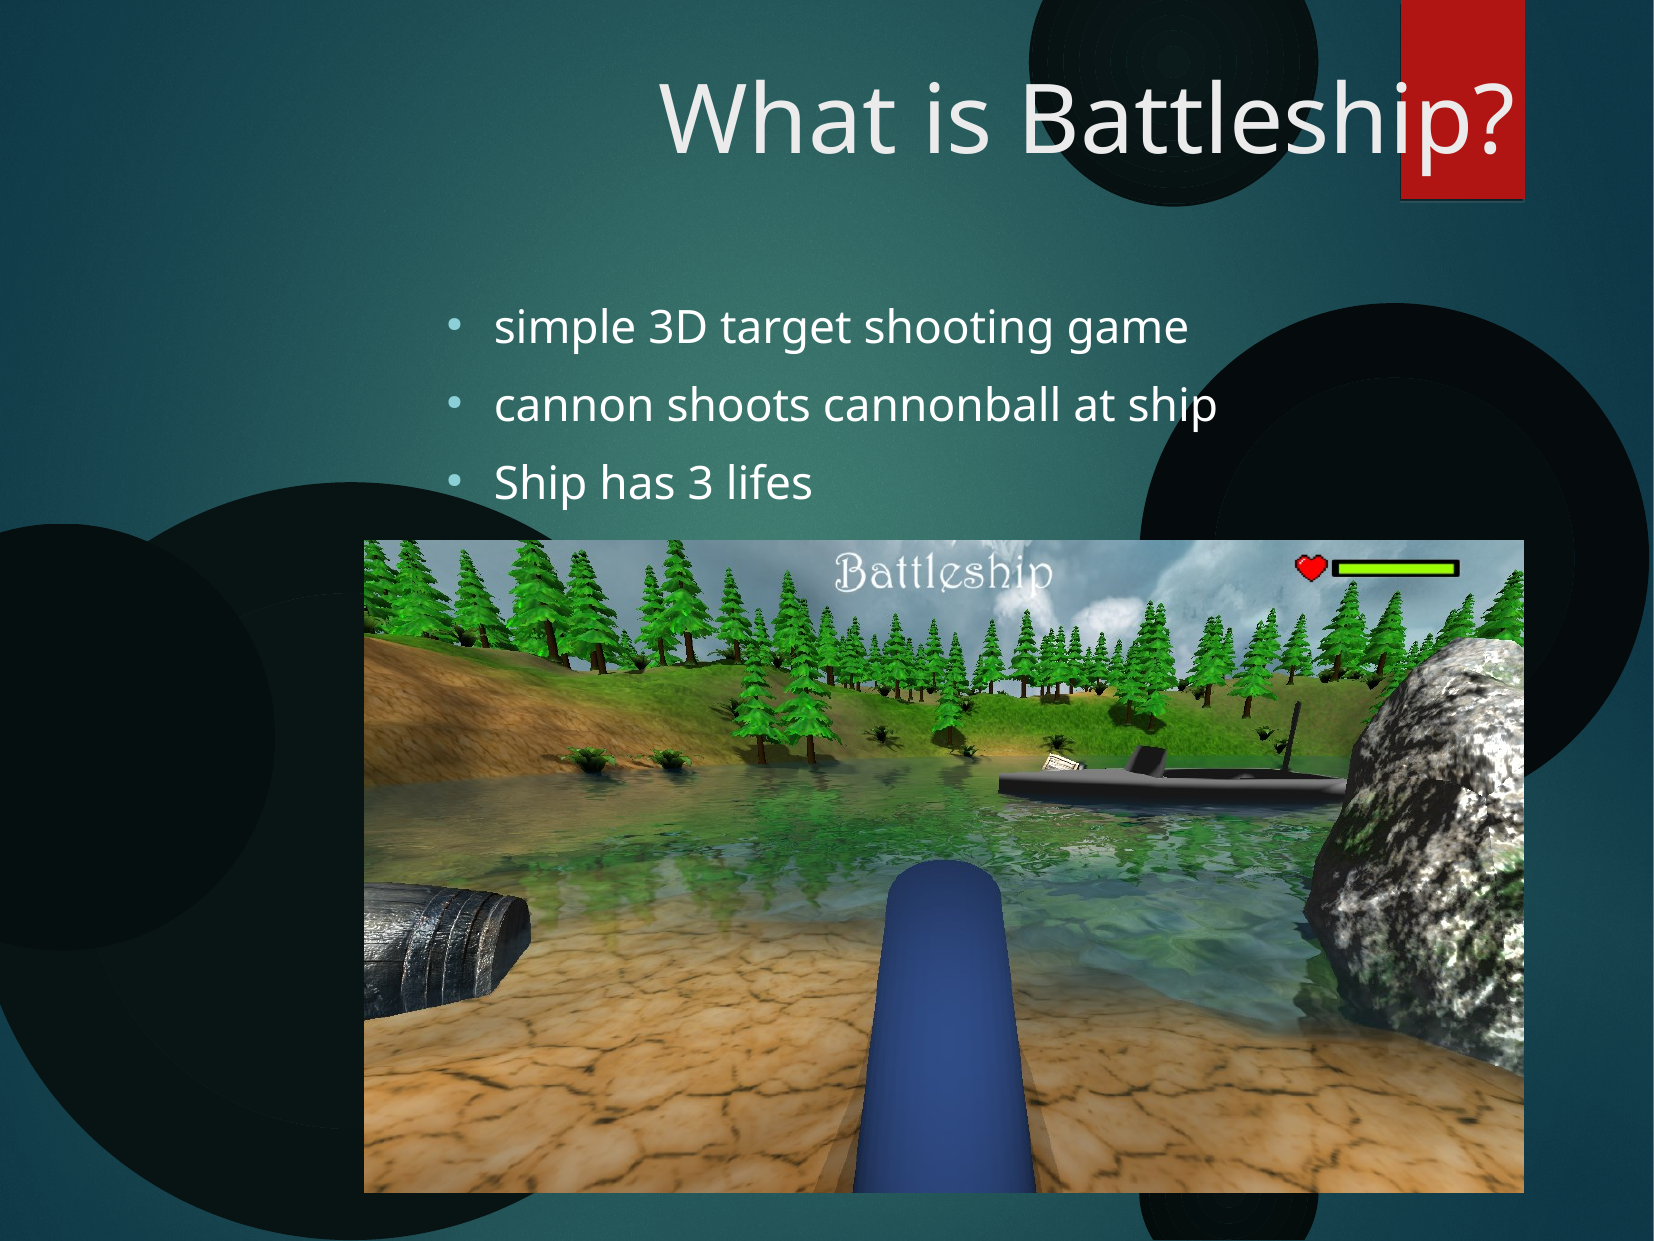

# What is Battleship?
 simple 3D target shooting game
 cannon shoots cannonball at ship
 Ship has 3 lifes